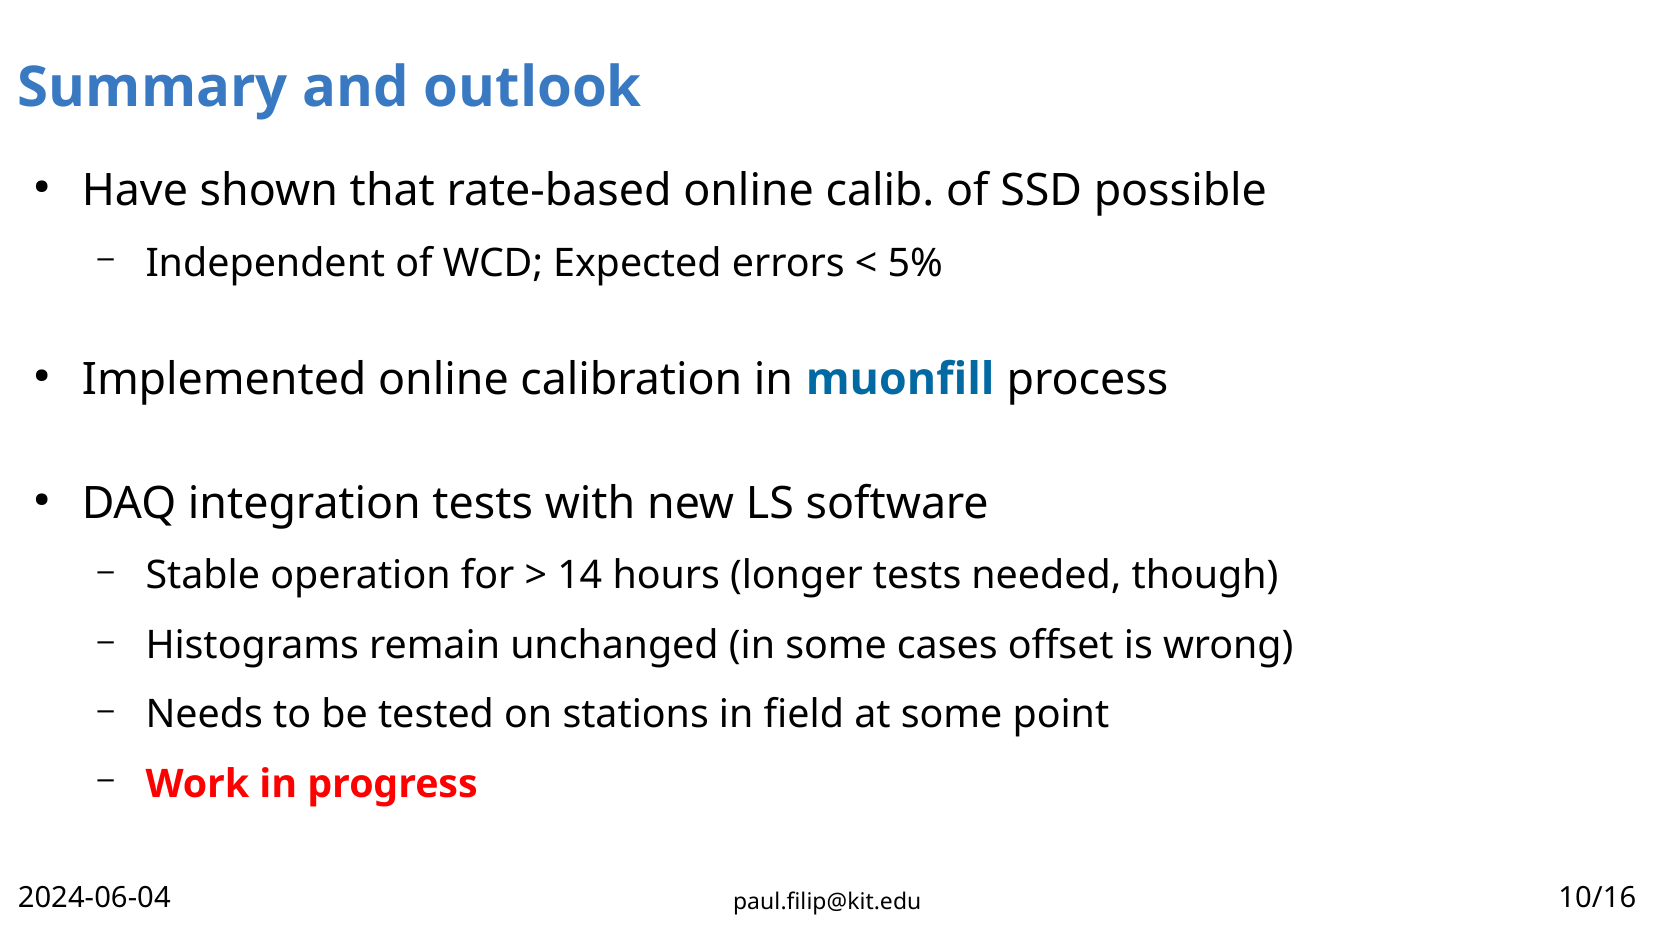

# Summary and outlook
Have shown that rate-based online calib. of SSD possible
Independent of WCD; Expected errors < 5%
Implemented online calibration in muonfill process
DAQ integration tests with new LS software
Stable operation for > 14 hours (longer tests needed, though)
Histograms remain unchanged (in some cases offset is wrong)
Needs to be tested on stations in field at some point
Work in progress
2024-06-04
paul.filip@kit.edu
10